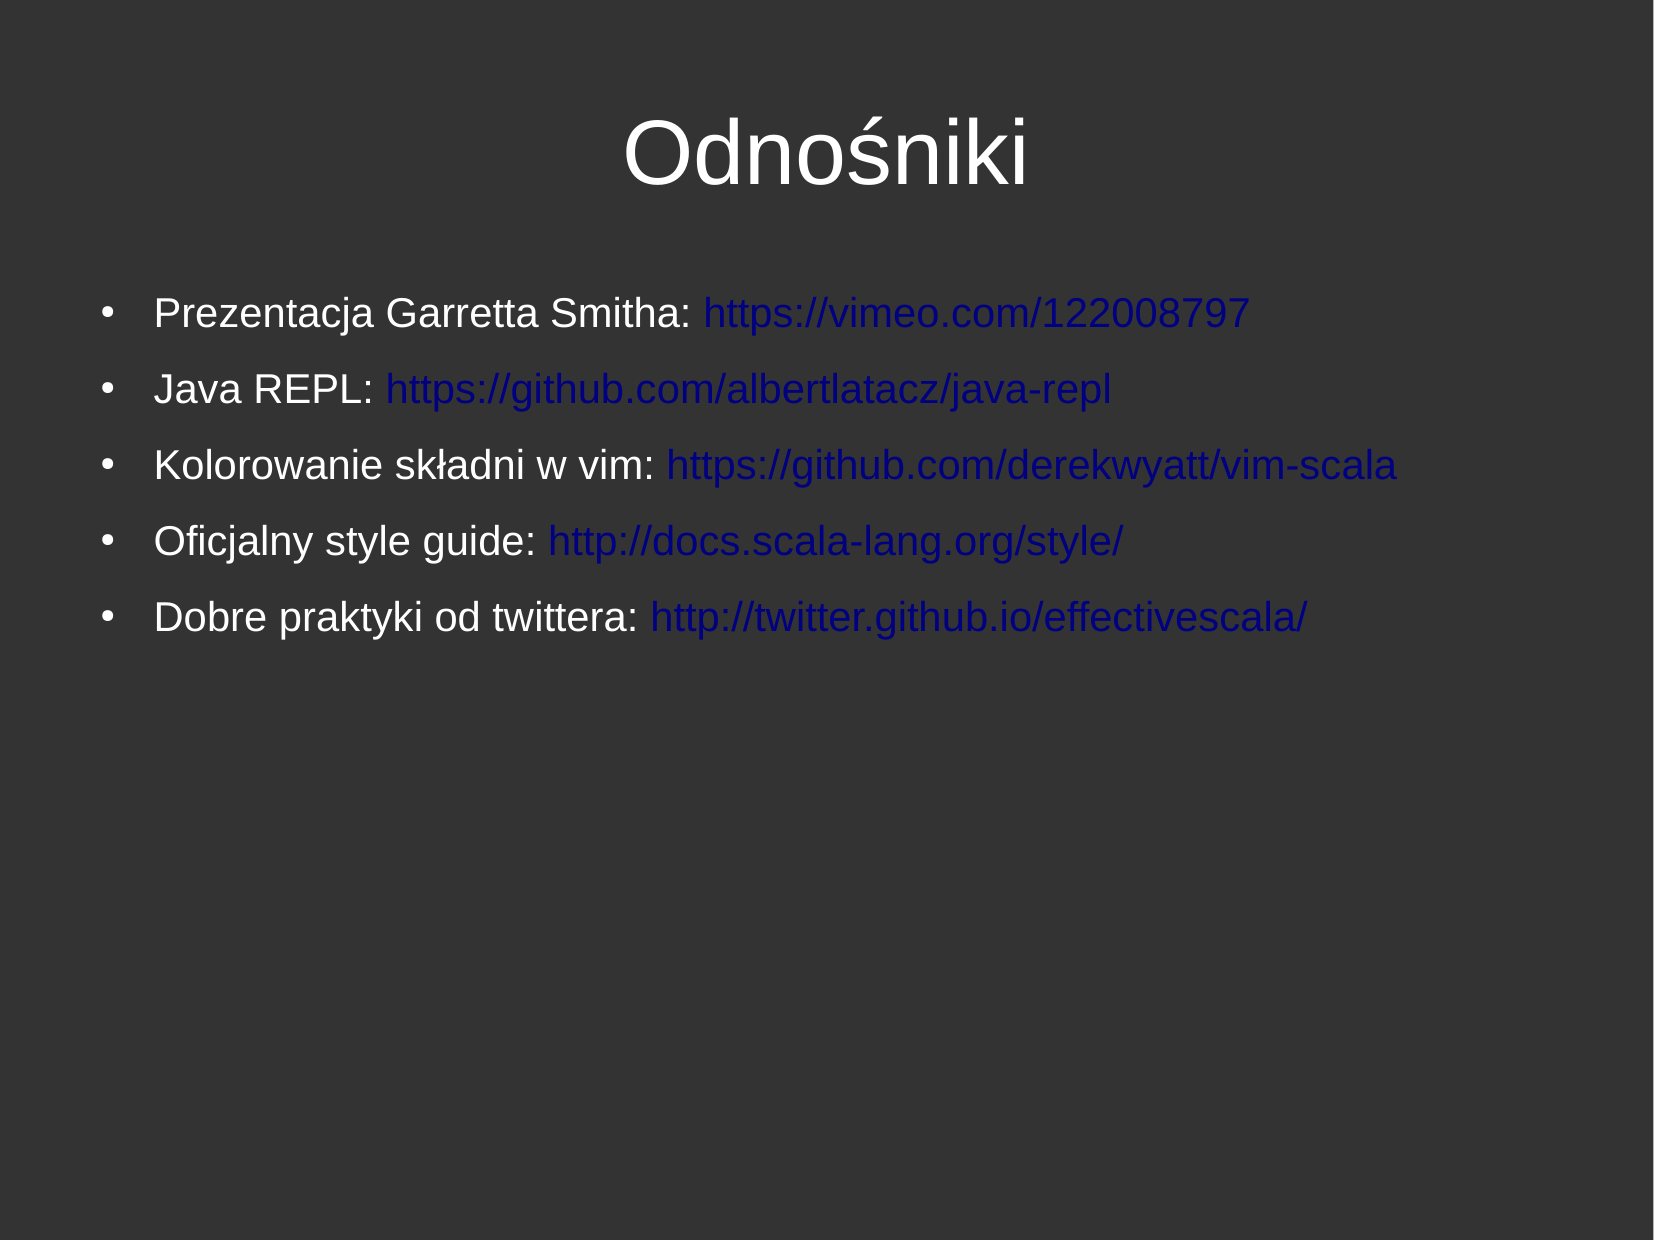

# Odnośniki
Prezentacja Garretta Smitha: https://vimeo.com/122008797
Java REPL: https://github.com/albertlatacz/java-repl
Kolorowanie składni w vim: https://github.com/derekwyatt/vim-scala
Oficjalny style guide: http://docs.scala-lang.org/style/
Dobre praktyki od twittera: http://twitter.github.io/effectivescala/